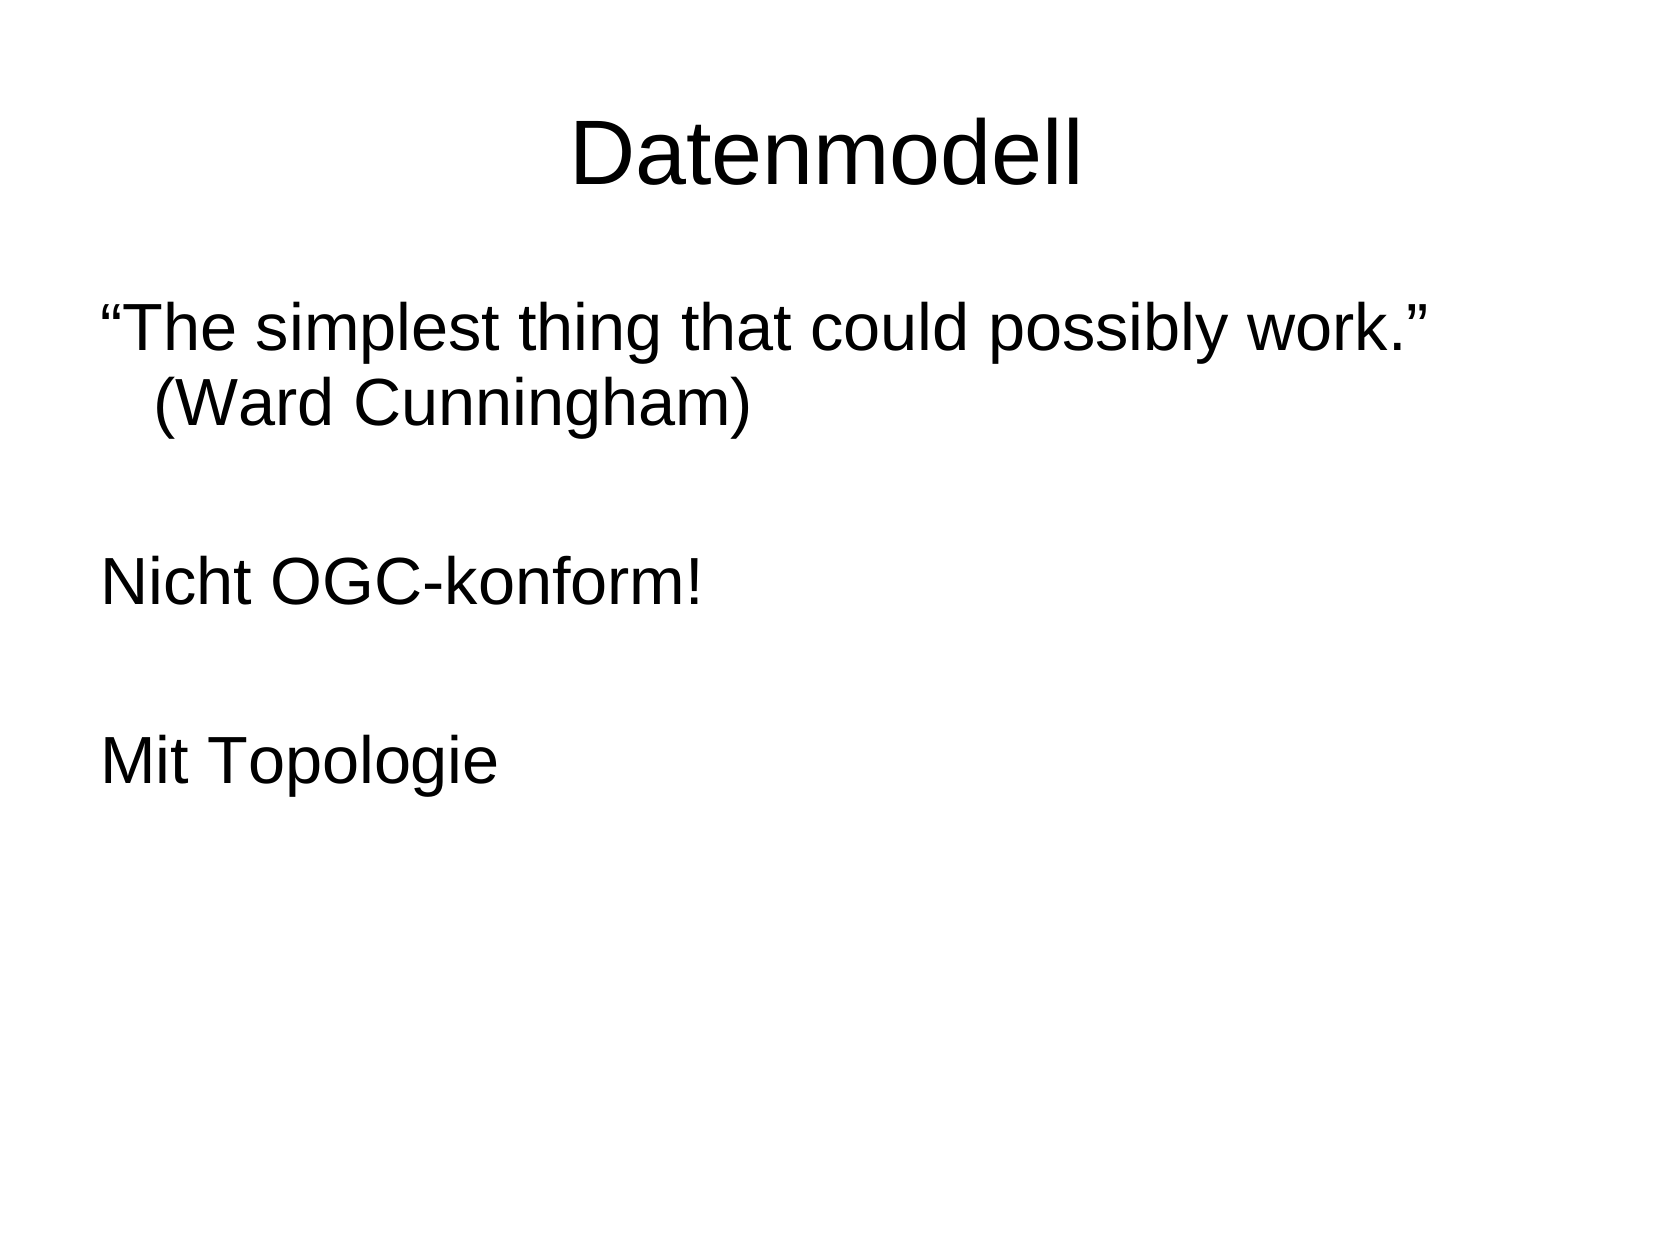

# Datenmodell
“The simplest thing that could possibly work.” (Ward Cunningham)
Nicht OGC-konform!
Mit Topologie